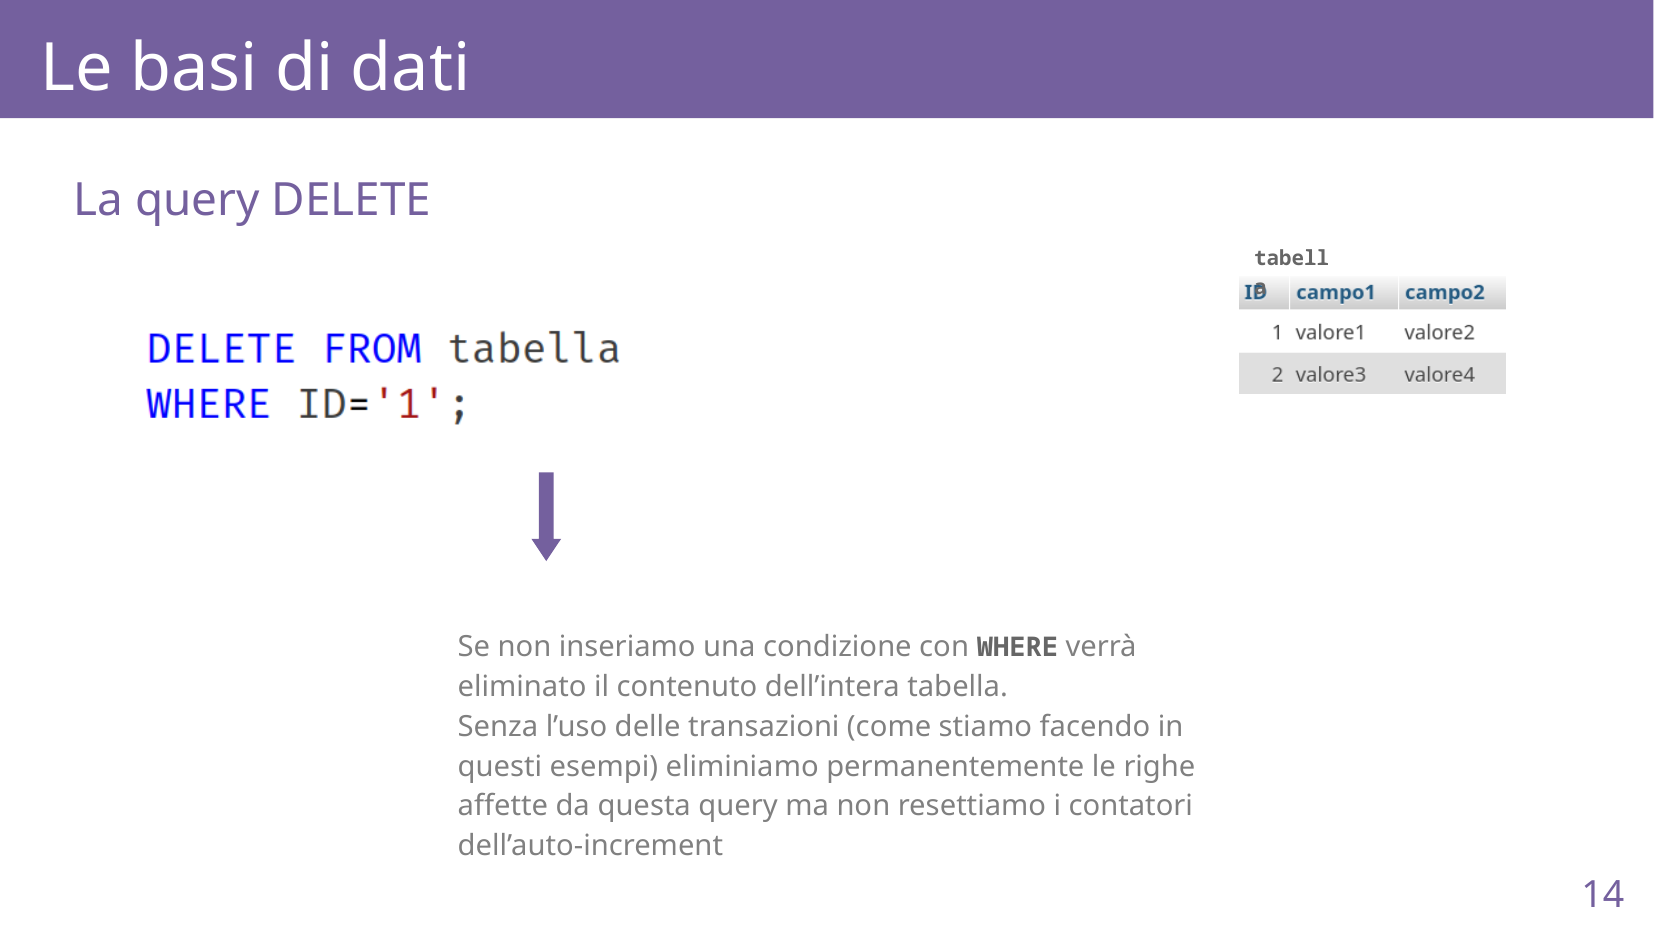

Le basi di dati
La query DELETE
tabella
Se non inseriamo una condizione con WHERE verrà eliminato il contenuto dell’intera tabella.
Senza l’uso delle transazioni (come stiamo facendo in questi esempi) eliminiamo permanentemente le righe affette da questa query ma non resettiamo i contatori dell’auto-increment